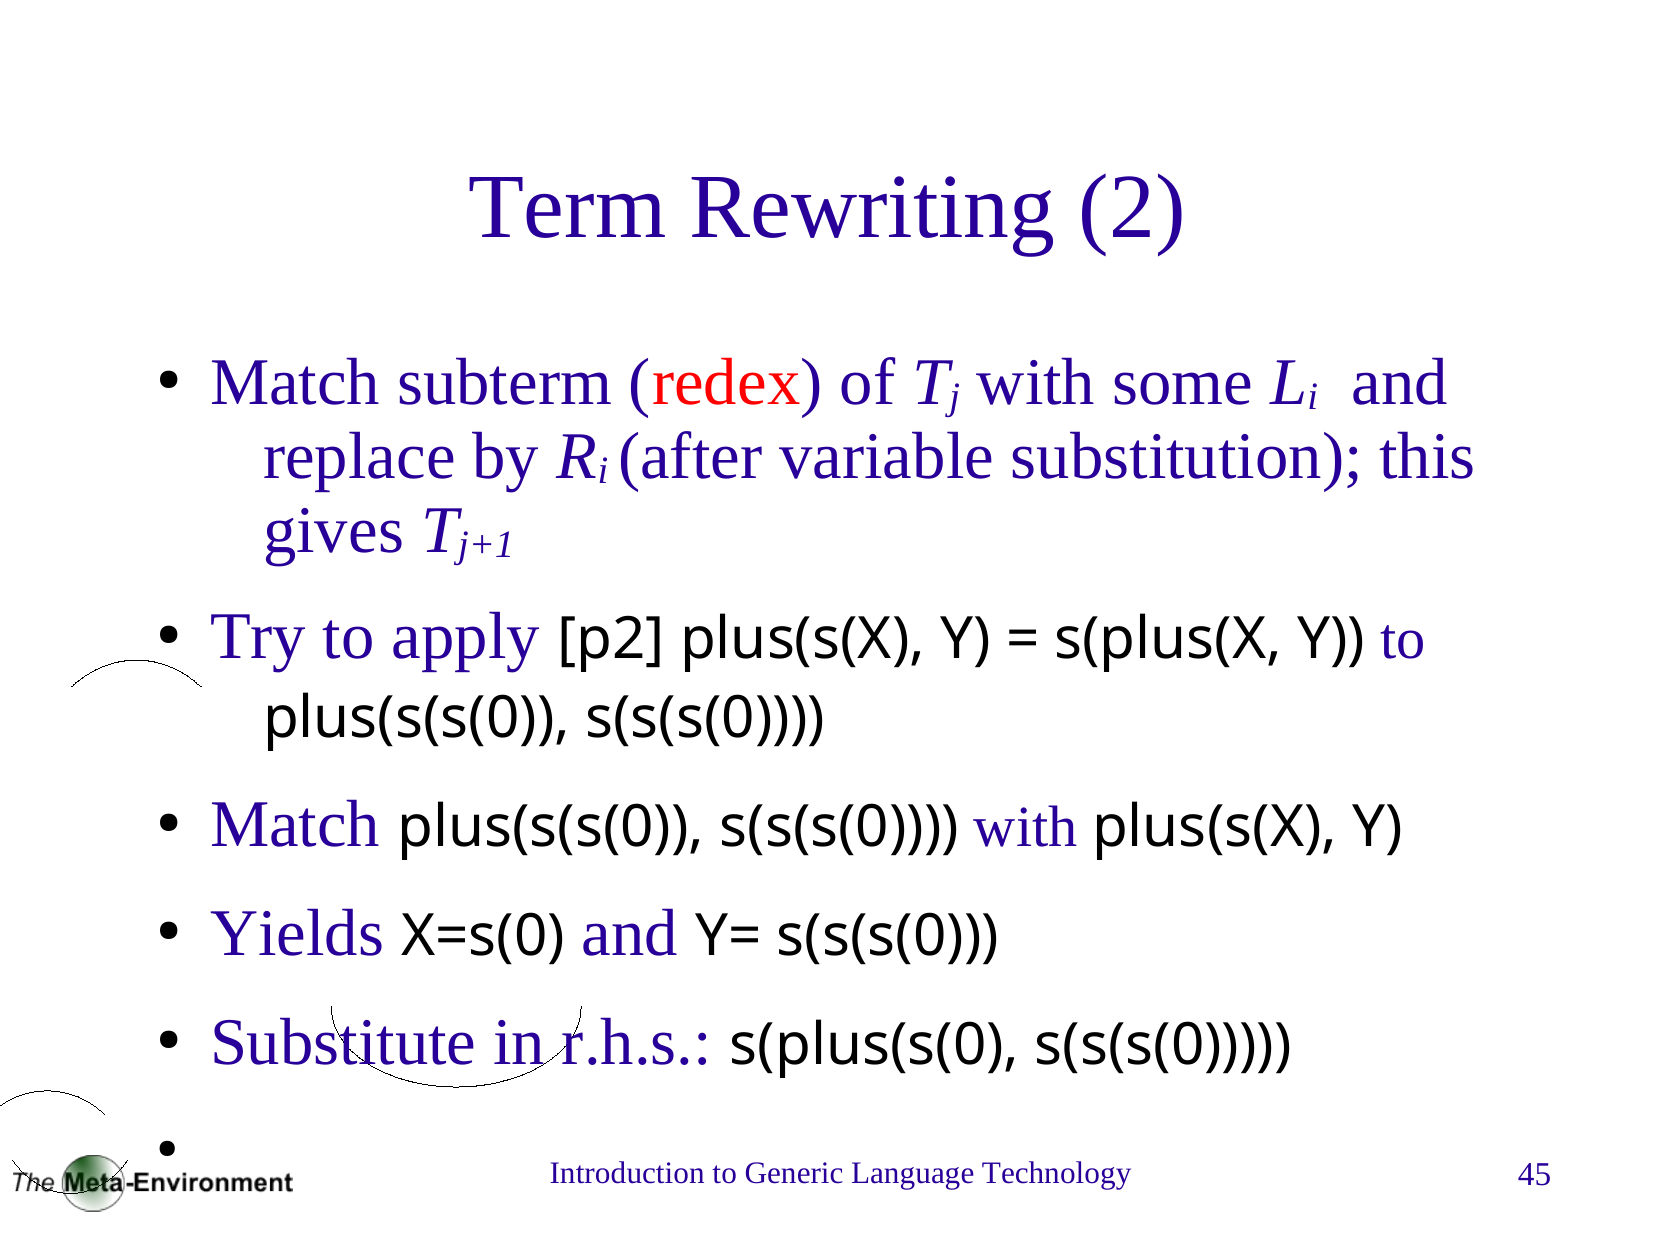

# Term Rewriting (2)
Match subterm (redex) of Tj with some Li and replace by Ri (after variable substitution); this gives Tj+1
Try to apply [p2] plus(s(X), Y) = s(plus(X, Y)) to plus(s(s(0)), s(s(s(0))))
Match plus(s(s(0)), s(s(s(0)))) with plus(s(X), Y)
Yields X=s(0) and Y= s(s(s(0)))
Substitute in r.h.s.: s(plus(s(0), s(s(s(0)))))